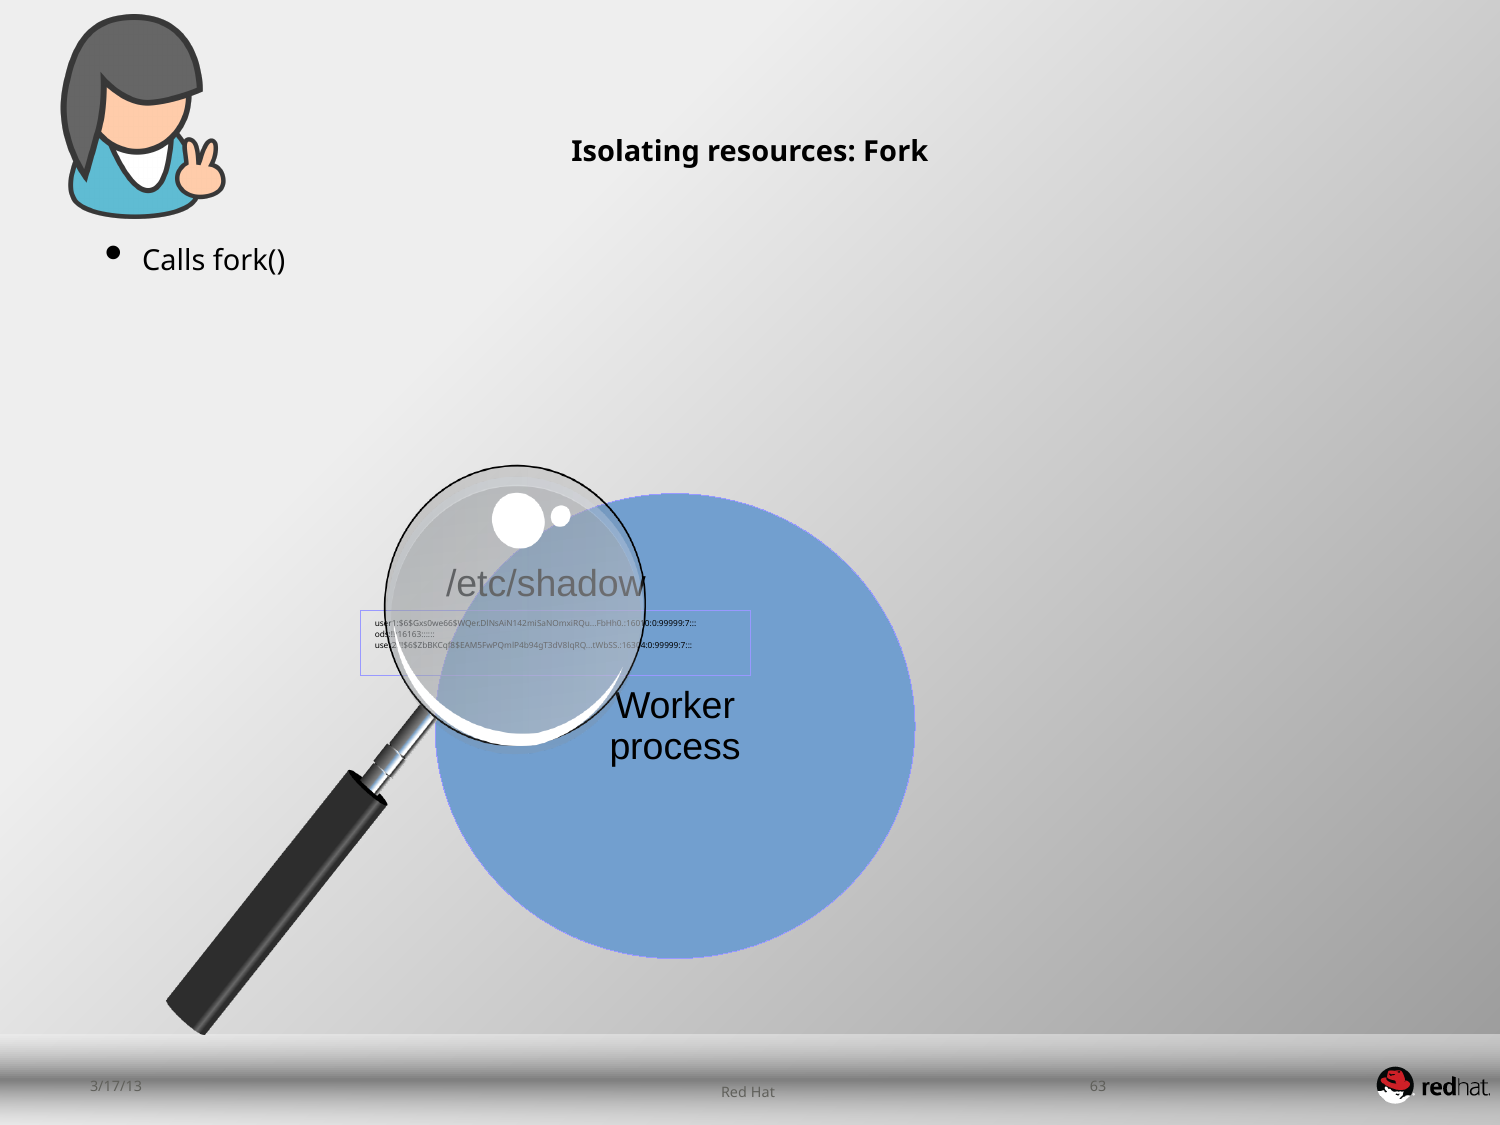

# Isolating resources: Fork
Calls fork()
Worker
process
/etc/shadow
user1:$6$Gxs0we66$WQer.DlNsAiN142miSaNOmxiRQu...FbHh0.:16010:0:99999:7:::
ods:!!:16163::::::
user2:!!$6$ZbBKCqf8$EAM5FwPQmlP4b94gT3dV8lqRQ...tWbSS.:16304:0:99999:7:::
3/17/13
Red Hat